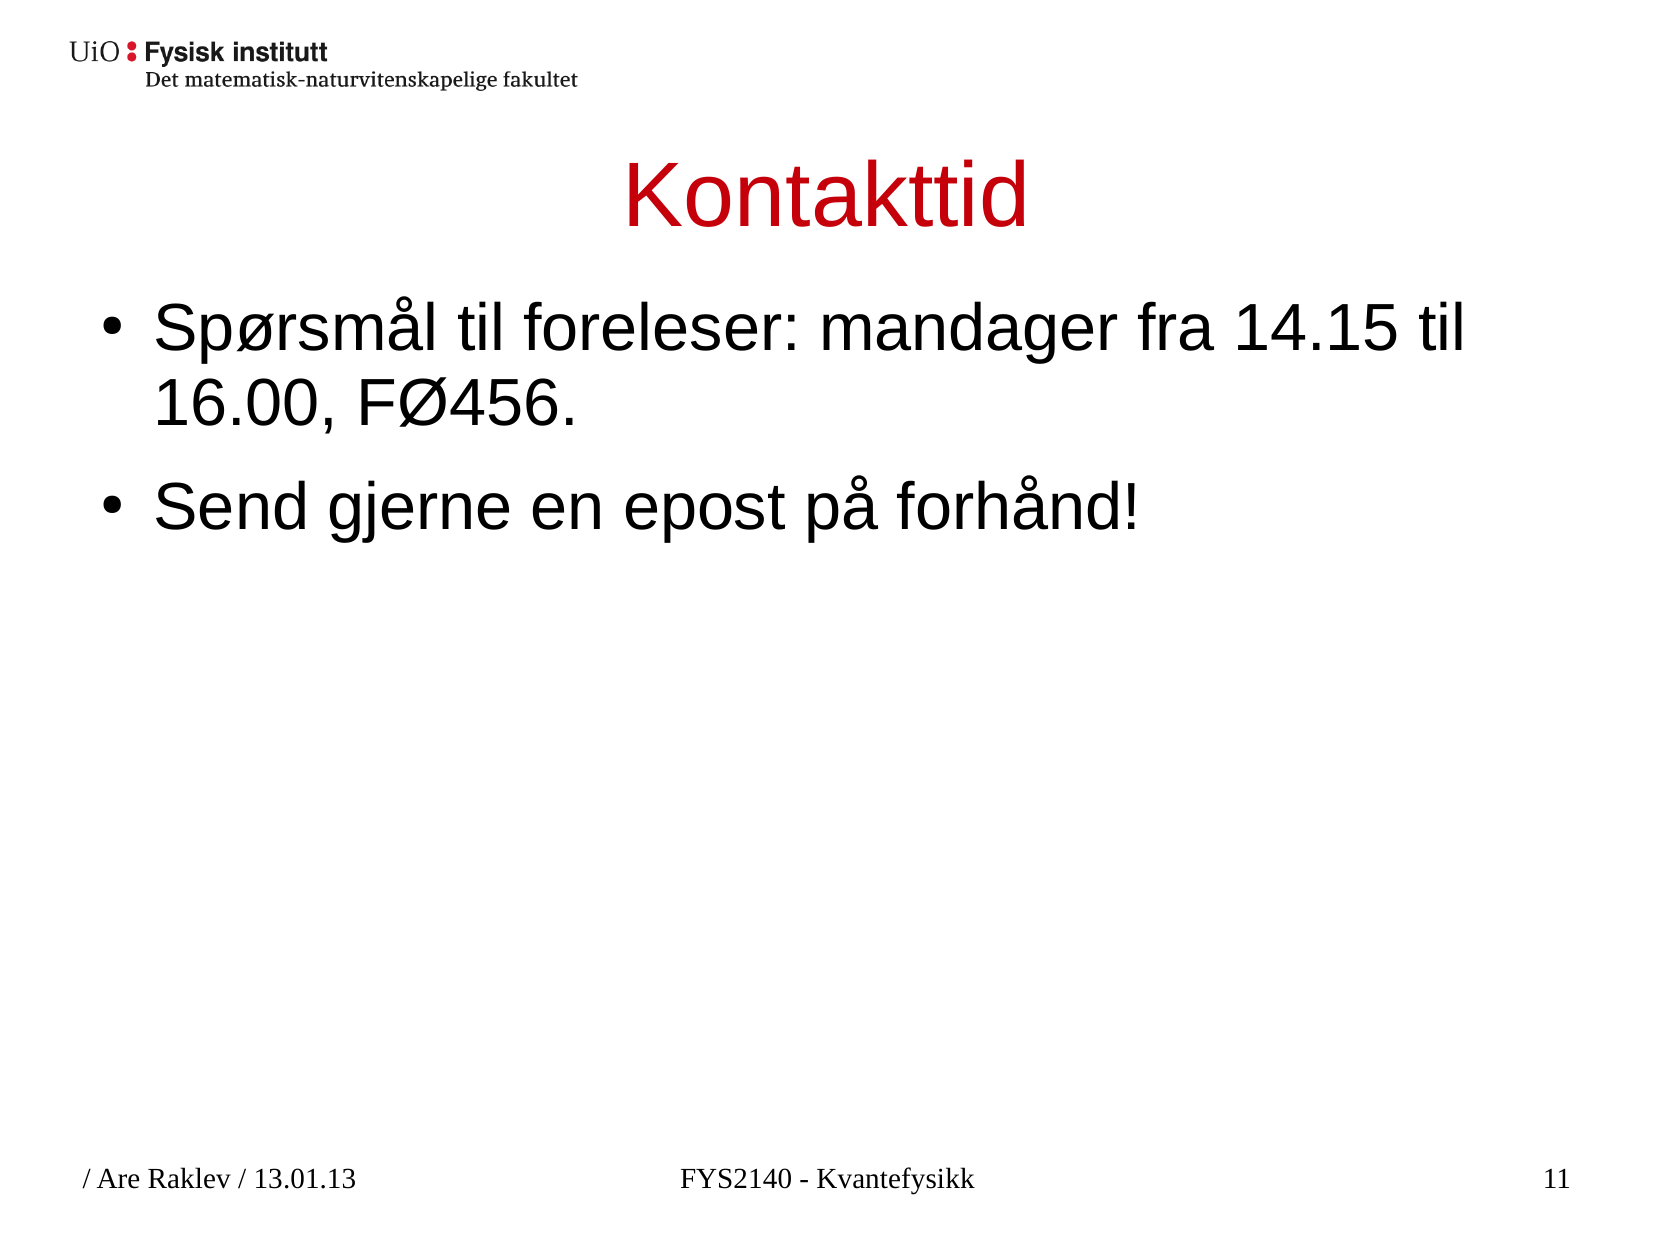

# Kontakttid
Spørsmål til foreleser: mandager fra 14.15 til 16.00, FØ456.
Send gjerne en epost på forhånd!
/ Are Raklev / 13.01.13
FYS2140 - Kvantefysikk
11